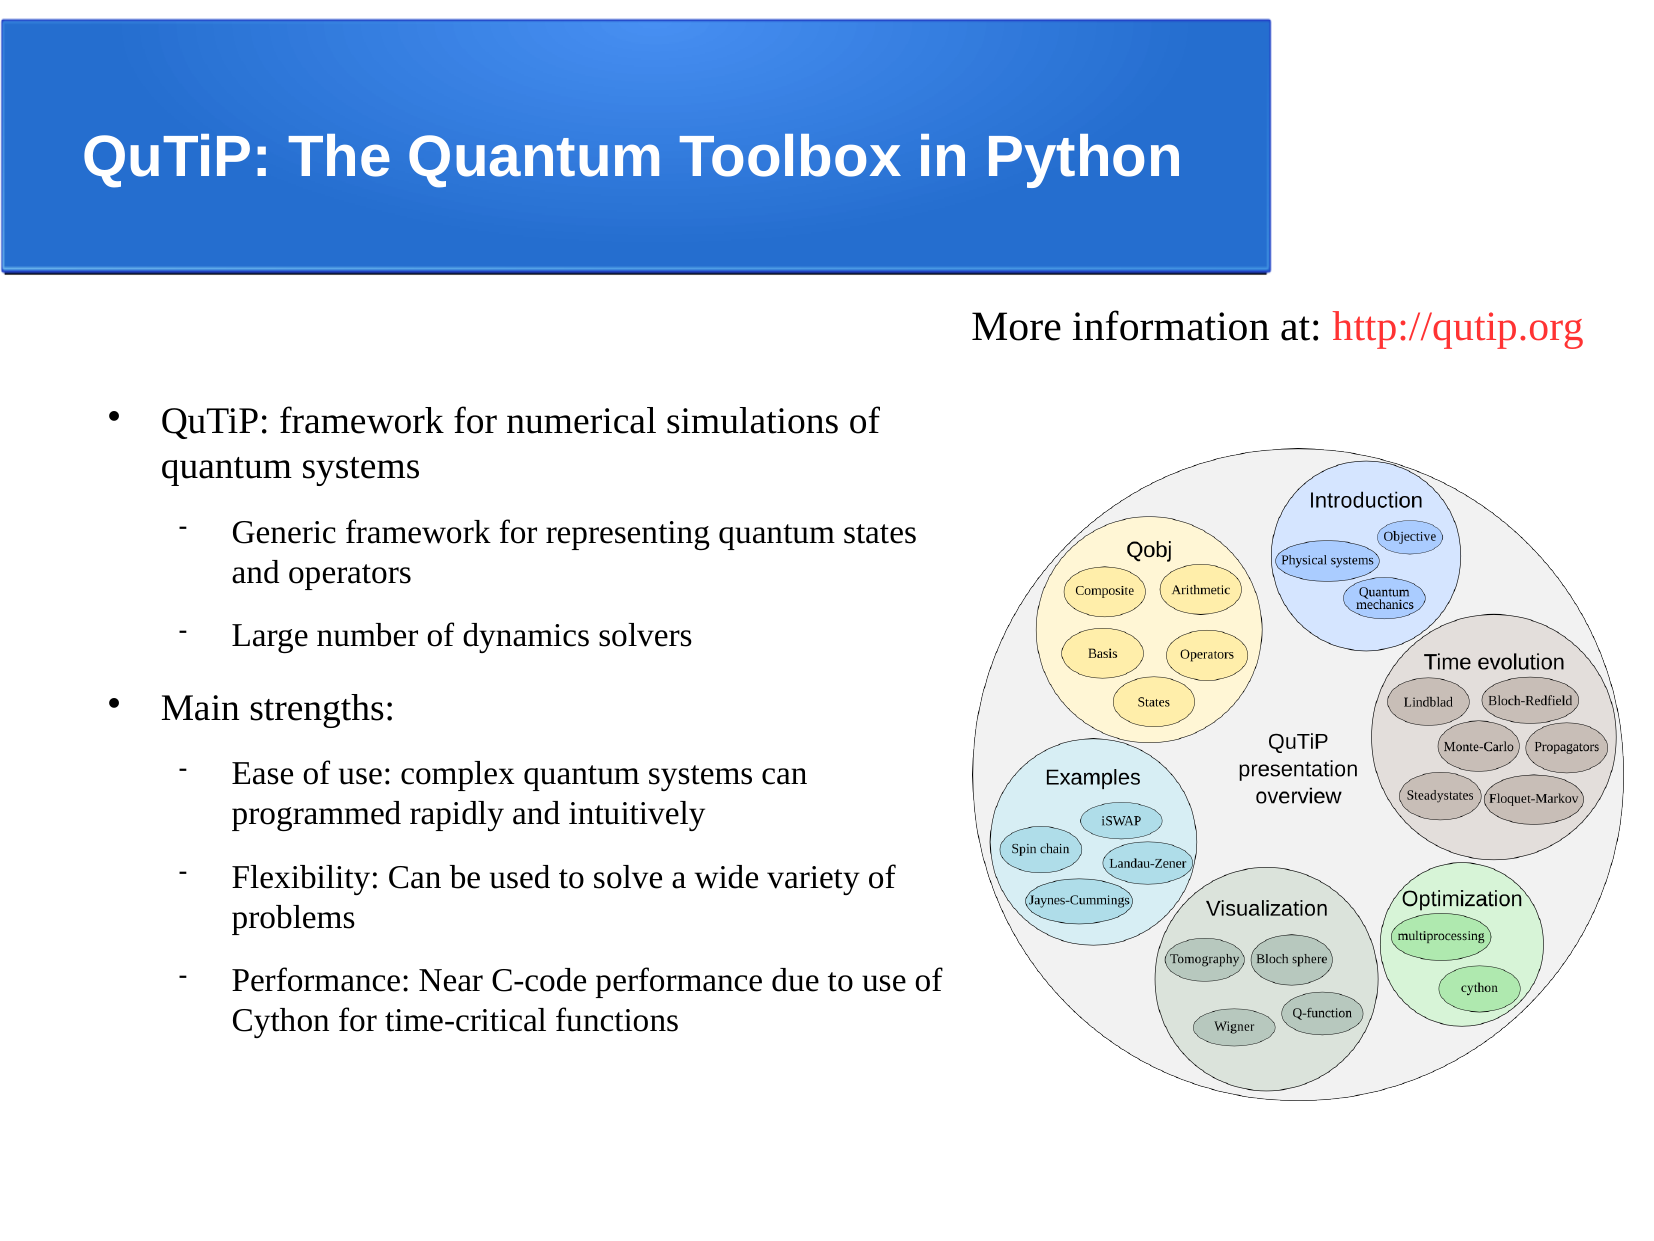

QuTiP: The Quantum Toolbox in Python
More information at: http://qutip.org
QuTiP: framework for numerical simulations of quantum systems
Generic framework for representing quantum states and operators
Large number of dynamics solvers
Main strengths:
Ease of use: complex quantum systems can programmed rapidly and intuitively
Flexibility: Can be used to solve a wide variety of problems
Performance: Near C-code performance due to use of Cython for time-critical functions